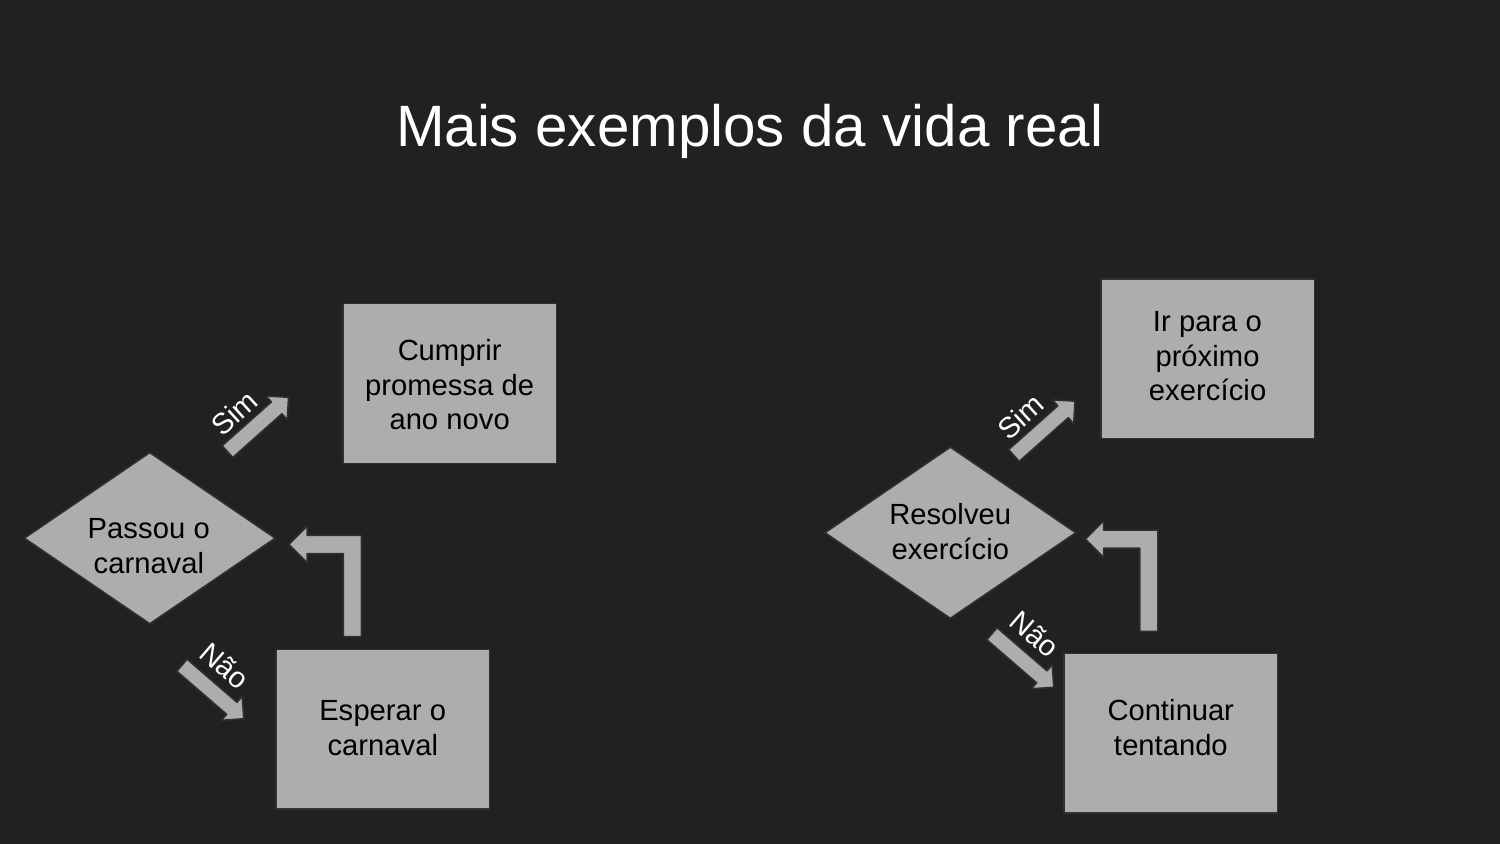

# Mais exemplos da vida real
Ir para o próximo exercício
Cumprir promessa de ano novo
Sim
Sim
Resolveu exercício
Passou o carnaval
Não
Não
Esperar o carnaval
Continuar tentando